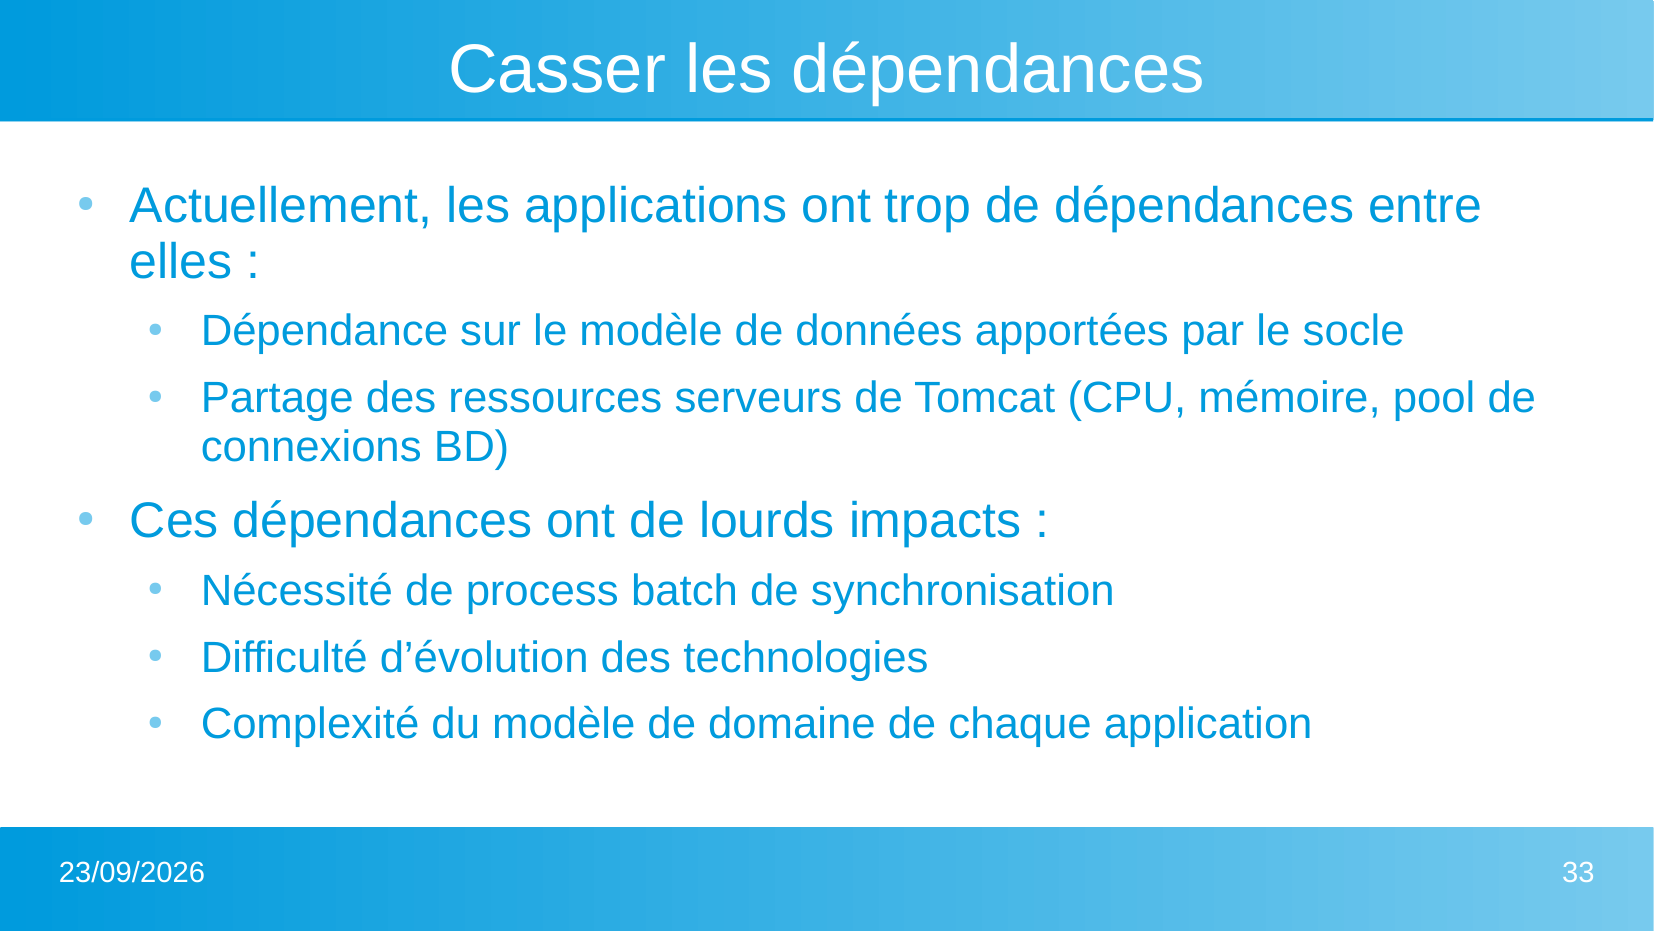

# Casser les dépendances
Actuellement, les applications ont trop de dépendances entre elles :
Dépendance sur le modèle de données apportées par le socle
Partage des ressources serveurs de Tomcat (CPU, mémoire, pool de connexions BD)
Ces dépendances ont de lourds impacts :
Nécessité de process batch de synchronisation
Difficulté d’évolution des technologies
Complexité du modèle de domaine de chaque application
33